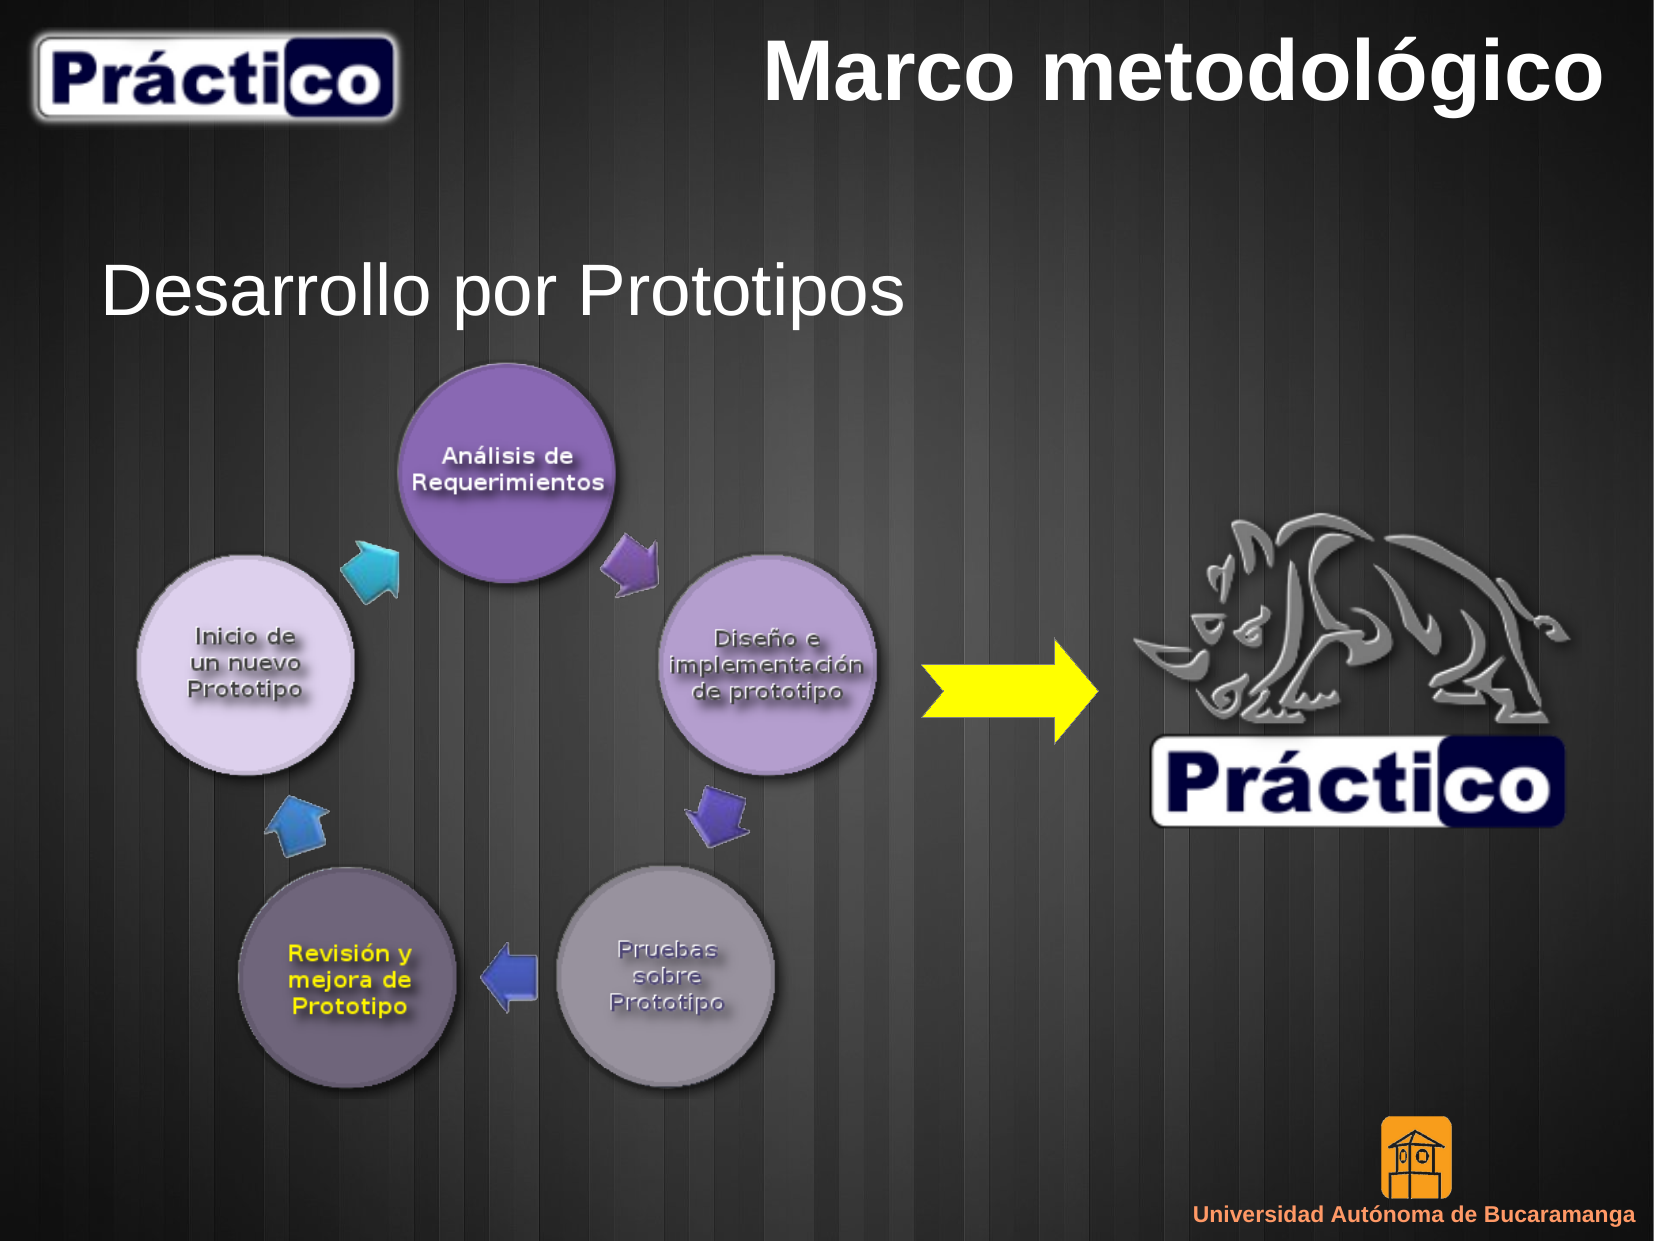

Marco metodológico
# Desarrollo por Prototipos
Universidad Autónoma de Bucaramanga